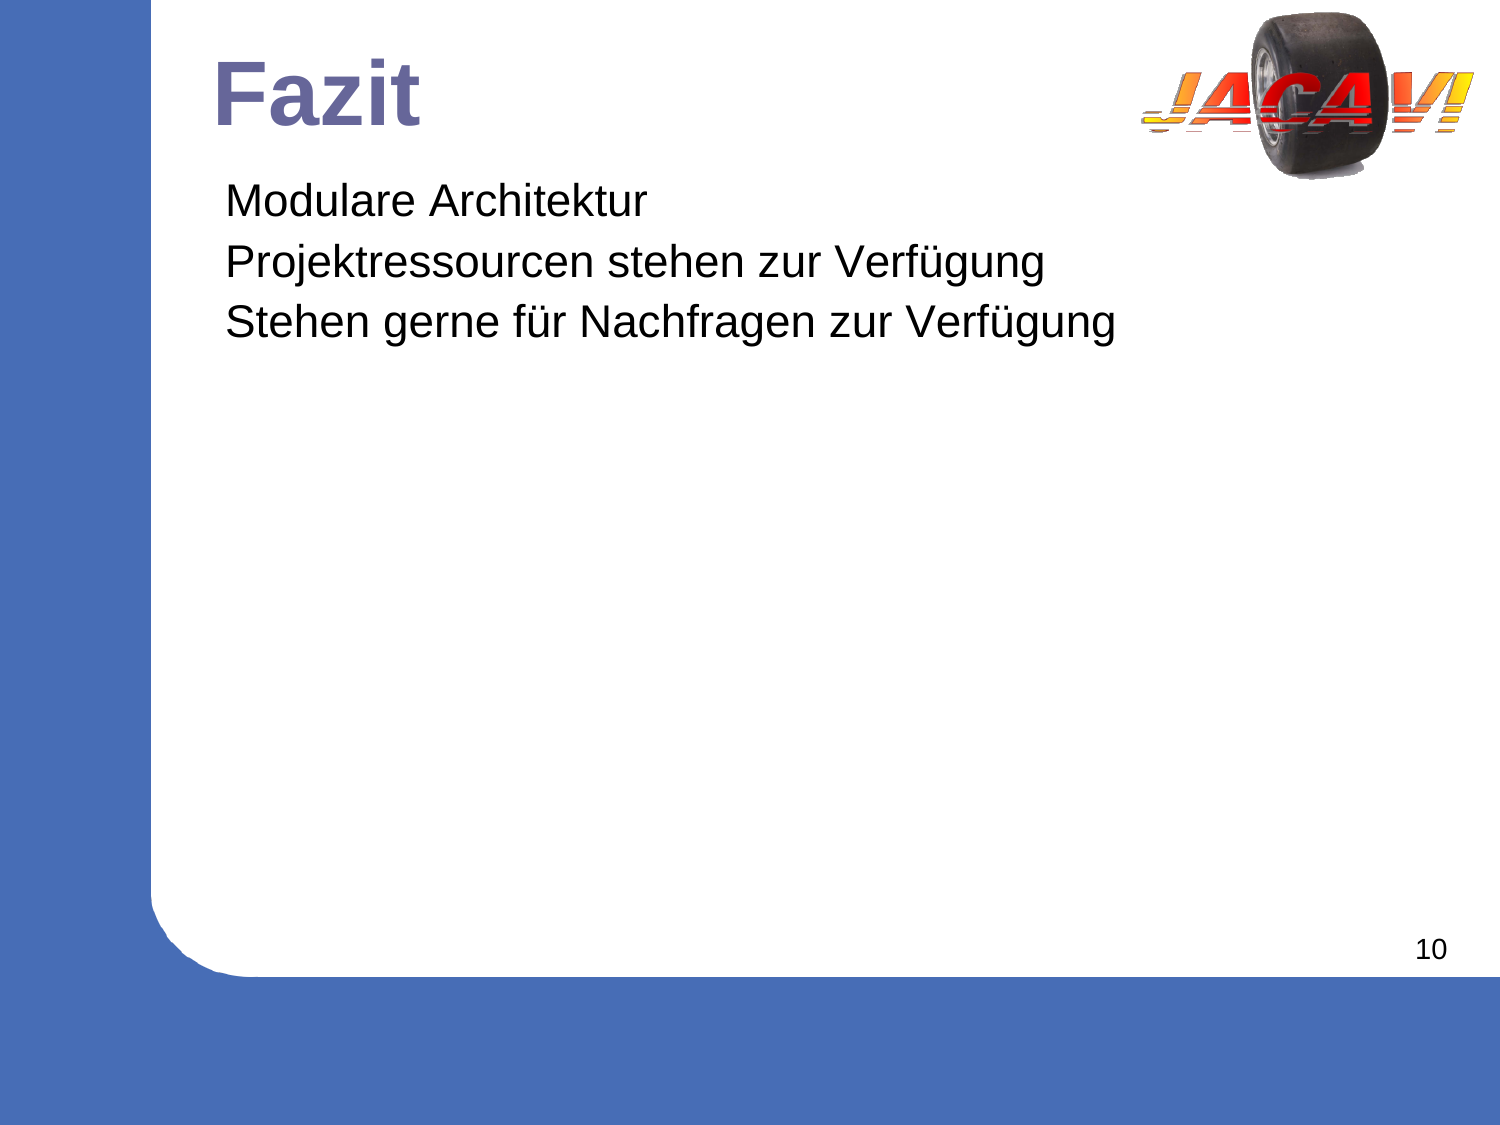

# Fazit
 Modulare Architektur
 Projektressourcen stehen zur Verfügung
 Stehen gerne für Nachfragen zur Verfügung
10